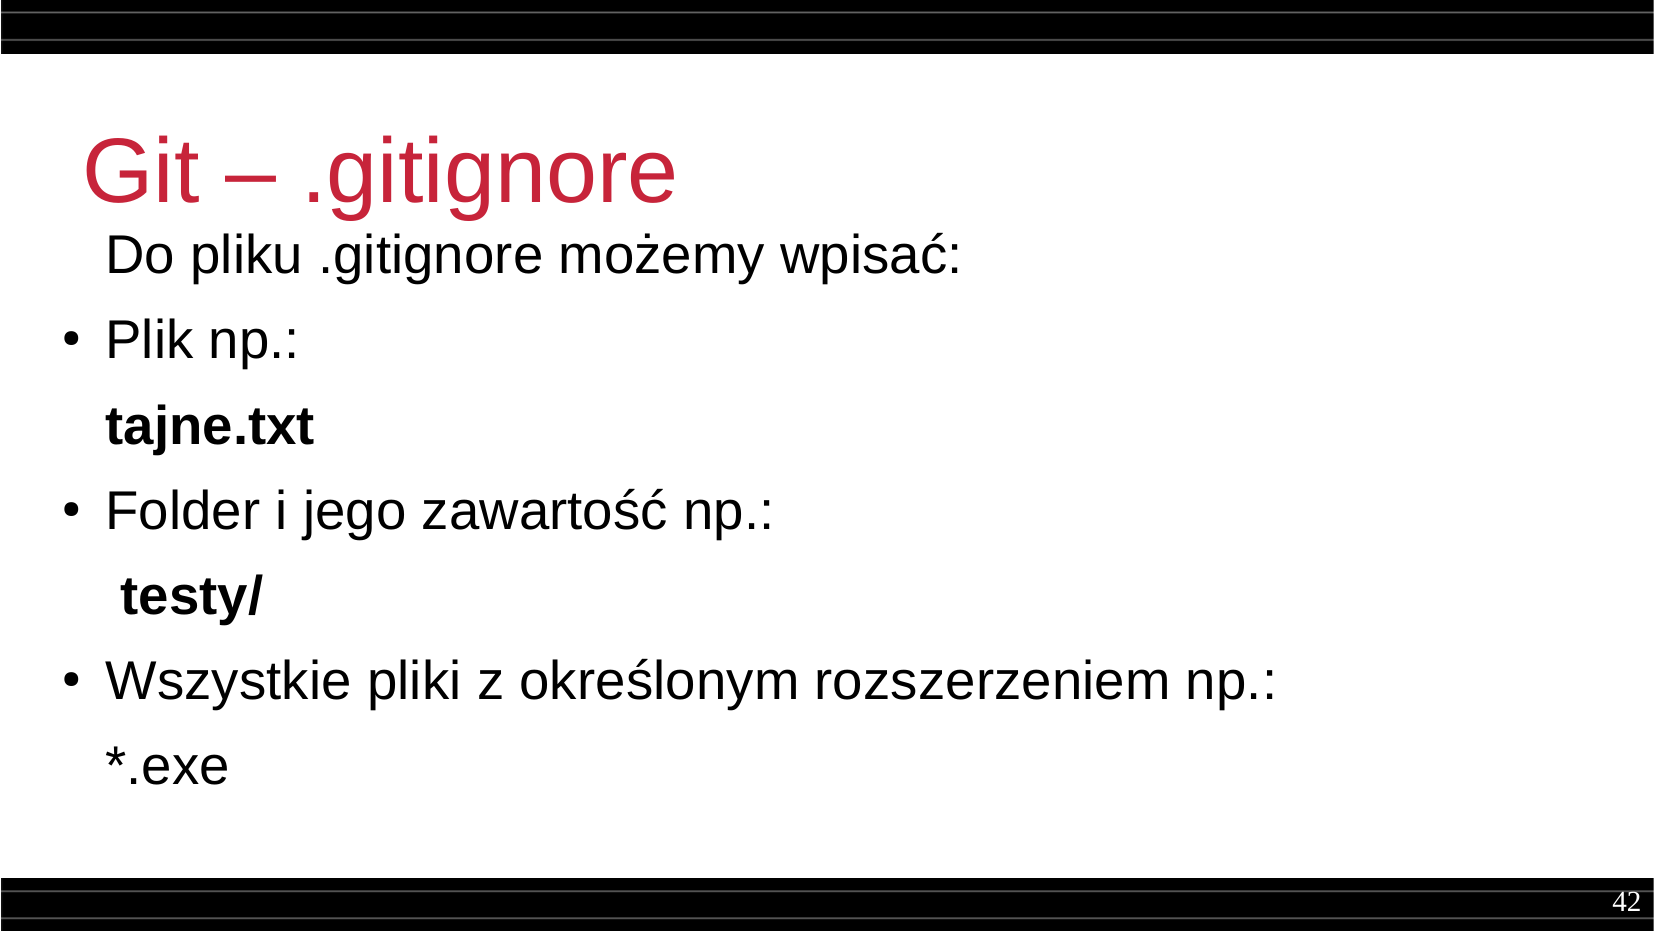

# Git – .gitignore
Do pliku .gitignore możemy wpisać:
Plik np.:
tajne.txt
Folder i jego zawartość np.:
 testy/
Wszystkie pliki z określonym rozszerzeniem np.:
*.exe